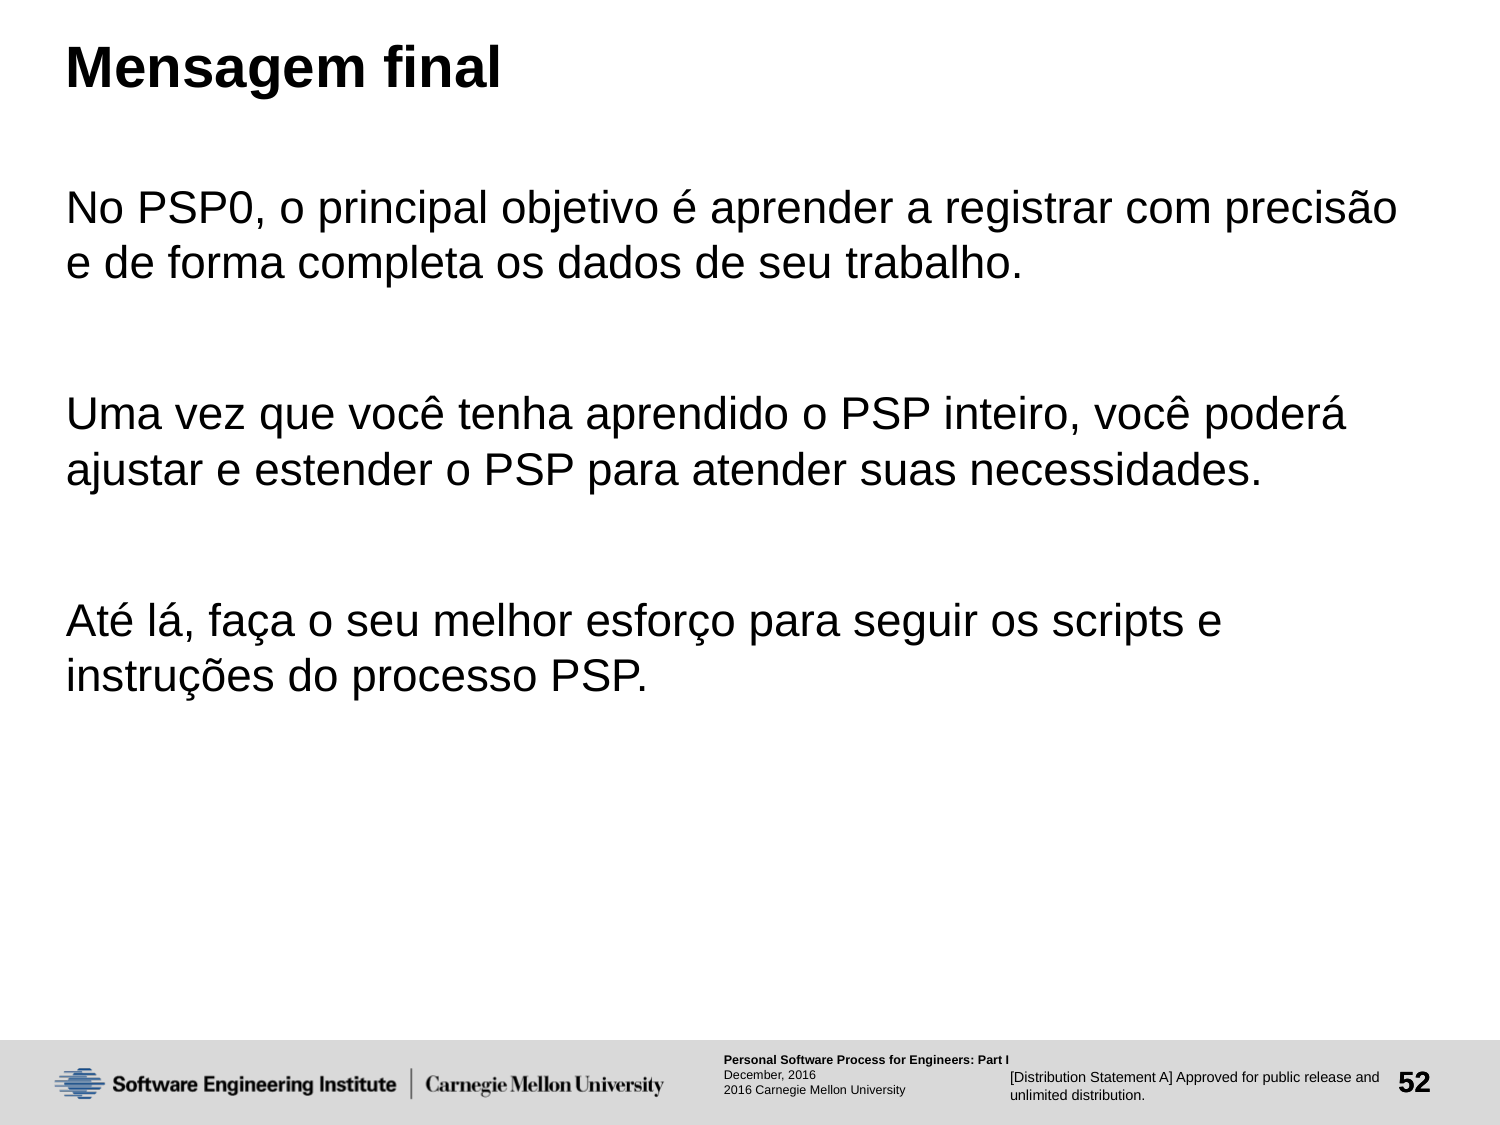

# Mensagem final
No PSP0, o principal objetivo é aprender a registrar com precisão e de forma completa os dados de seu trabalho.
Uma vez que você tenha aprendido o PSP inteiro, você poderá ajustar e estender o PSP para atender suas necessidades.
Até lá, faça o seu melhor esforço para seguir os scripts e instruções do processo PSP.